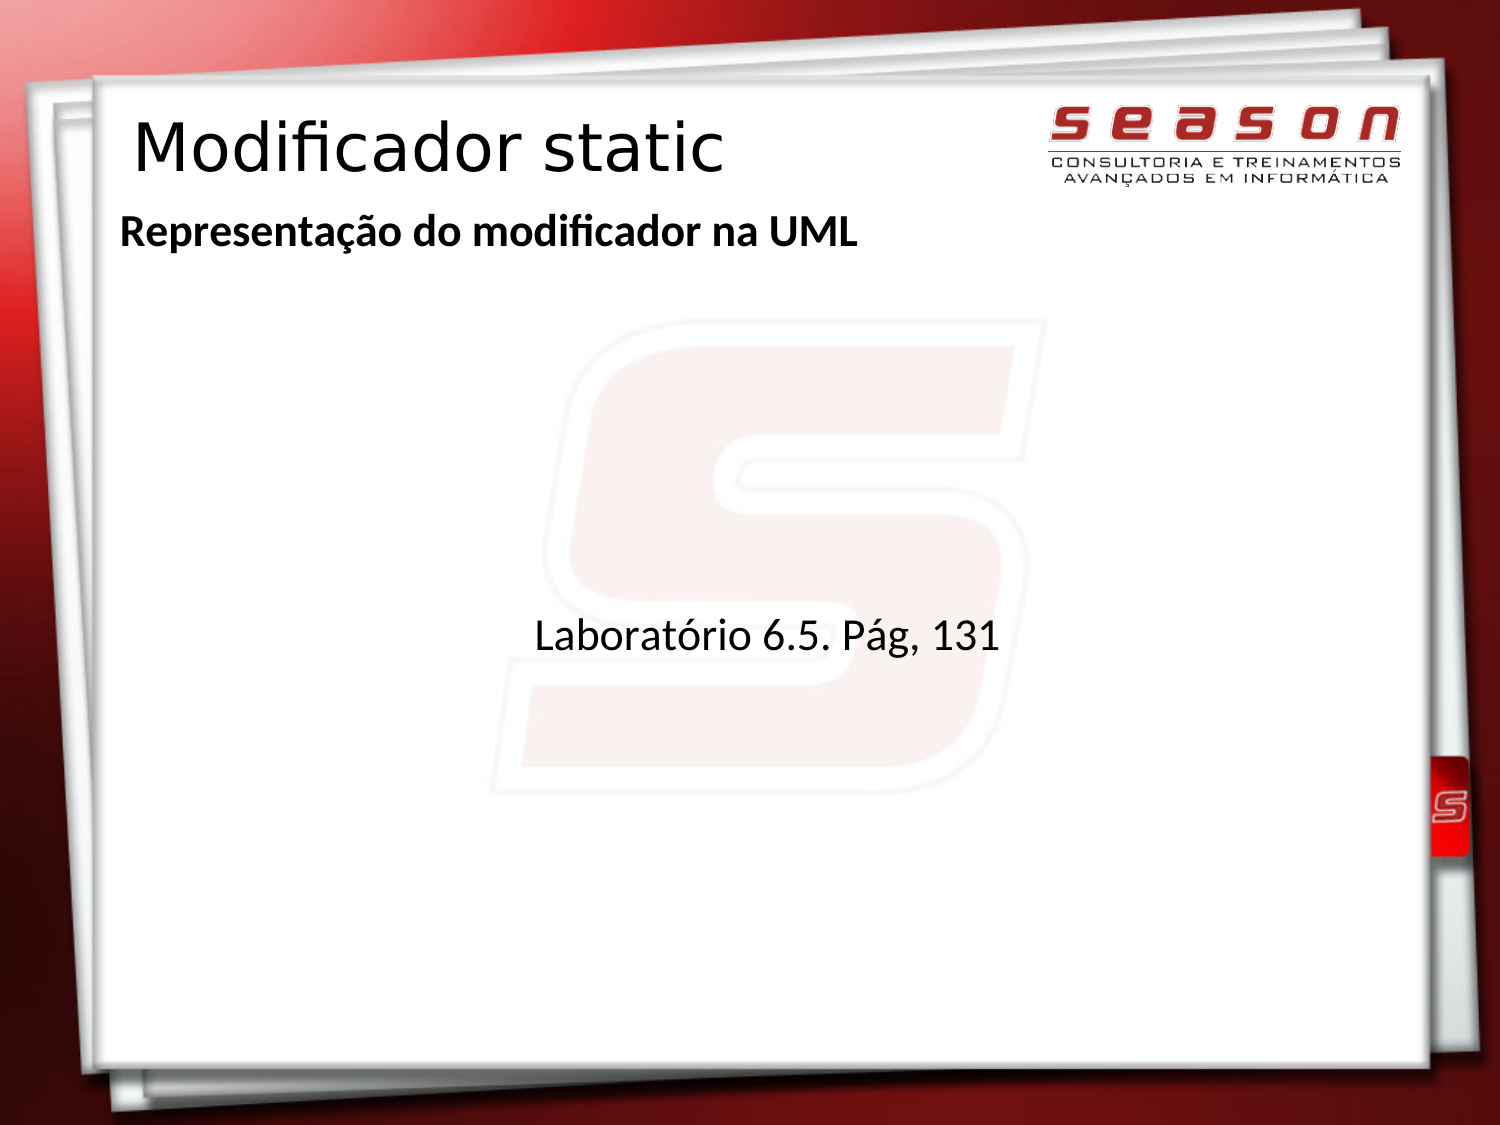

# Modificador static
Representação do modificador na UML
Laboratório 6.5. Pág, 131